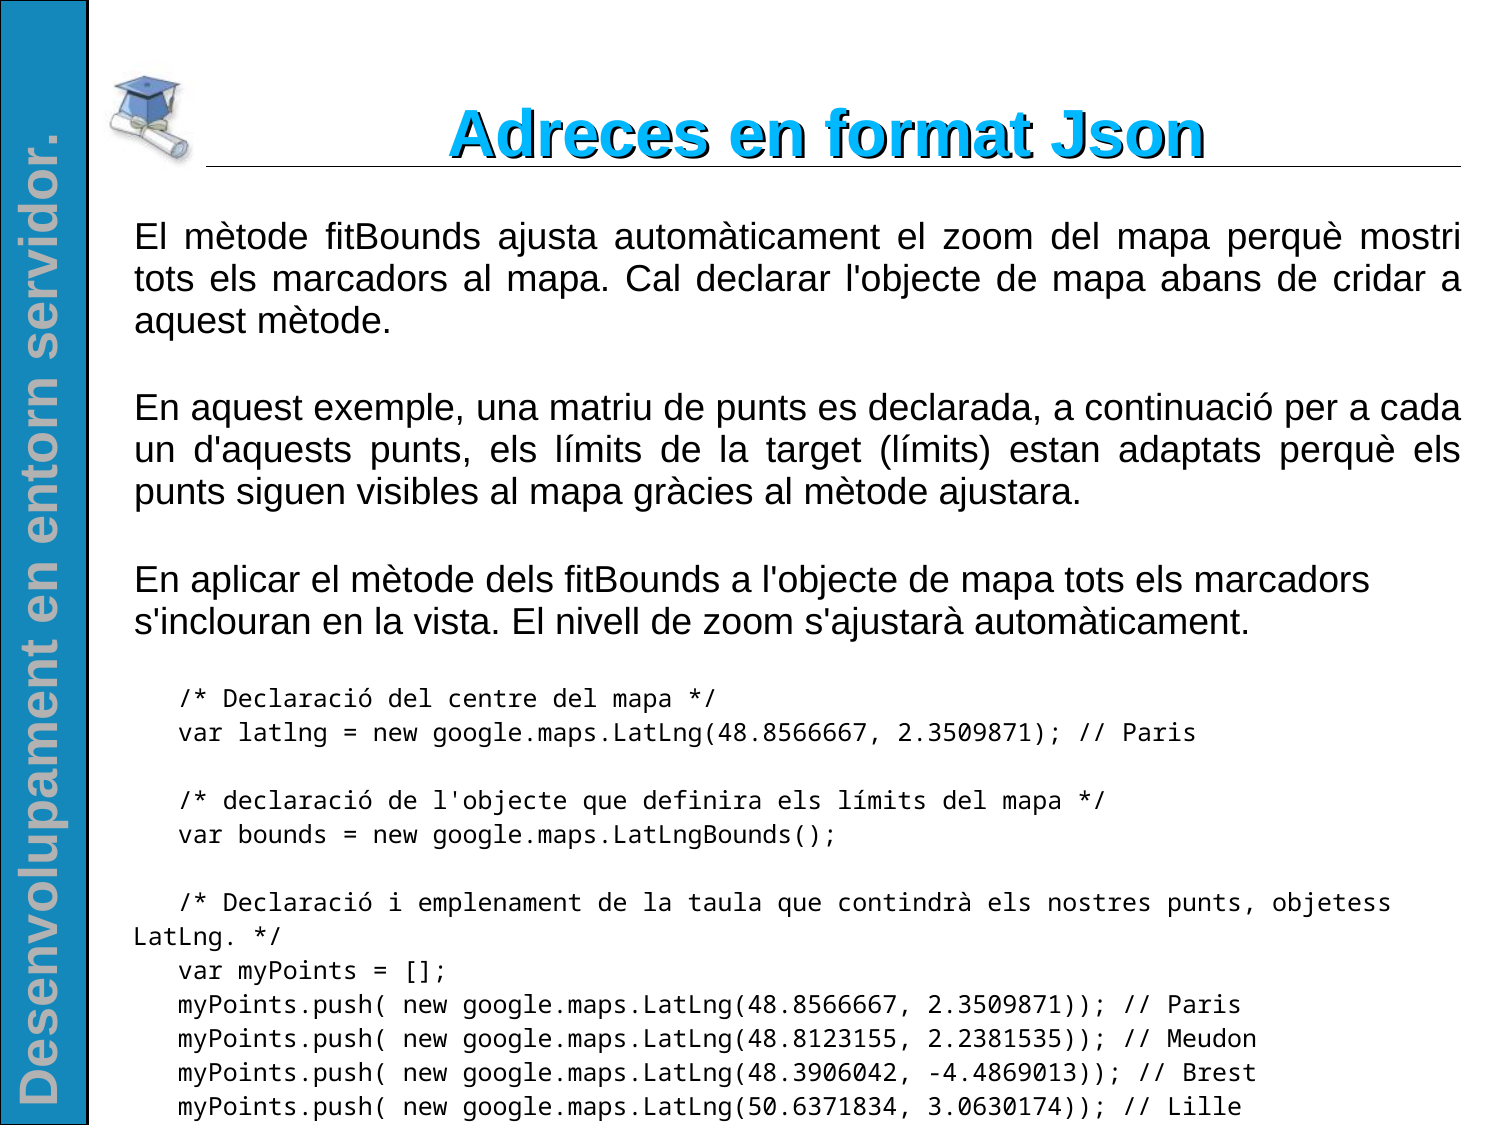

# Adreces en format Json
El mètode fitBounds ajusta automàticament el zoom del mapa perquè mostri tots els marcadors al mapa. Cal declarar l'objecte de mapa abans de cridar a aquest mètode.
En aquest exemple, una matriu de punts es declarada, a continuació per a cada un d'aquests punts, els límits de la target (límits) estan adaptats perquè els punts siguen visibles al mapa gràcies al mètode ajustara.
En aplicar el mètode dels fitBounds a l'objecte de mapa tots els marcadors s'inclouran en la vista. El nivell de zoom s'ajustarà automàticament.
 /* Declaració del centre del mapa */
 var latlng = new google.maps.LatLng(48.8566667, 2.3509871); // Paris
 /* declaració de l'objecte que definira els límits del mapa */
 var bounds = new google.maps.LatLngBounds();
 /* Declaració i emplenament de la taula que contindrà els nostres punts, objetess LatLng. */
 var myPoints = [];
 myPoints.push( new google.maps.LatLng(48.8566667, 2.3509871)); // Paris
 myPoints.push( new google.maps.LatLng(48.8123155, 2.2381535)); // Meudon
 myPoints.push( new google.maps.LatLng(48.3906042, -4.4869013)); // Brest
 myPoints.push( new google.maps.LatLng(50.6371834, 3.0630174)); // Lille